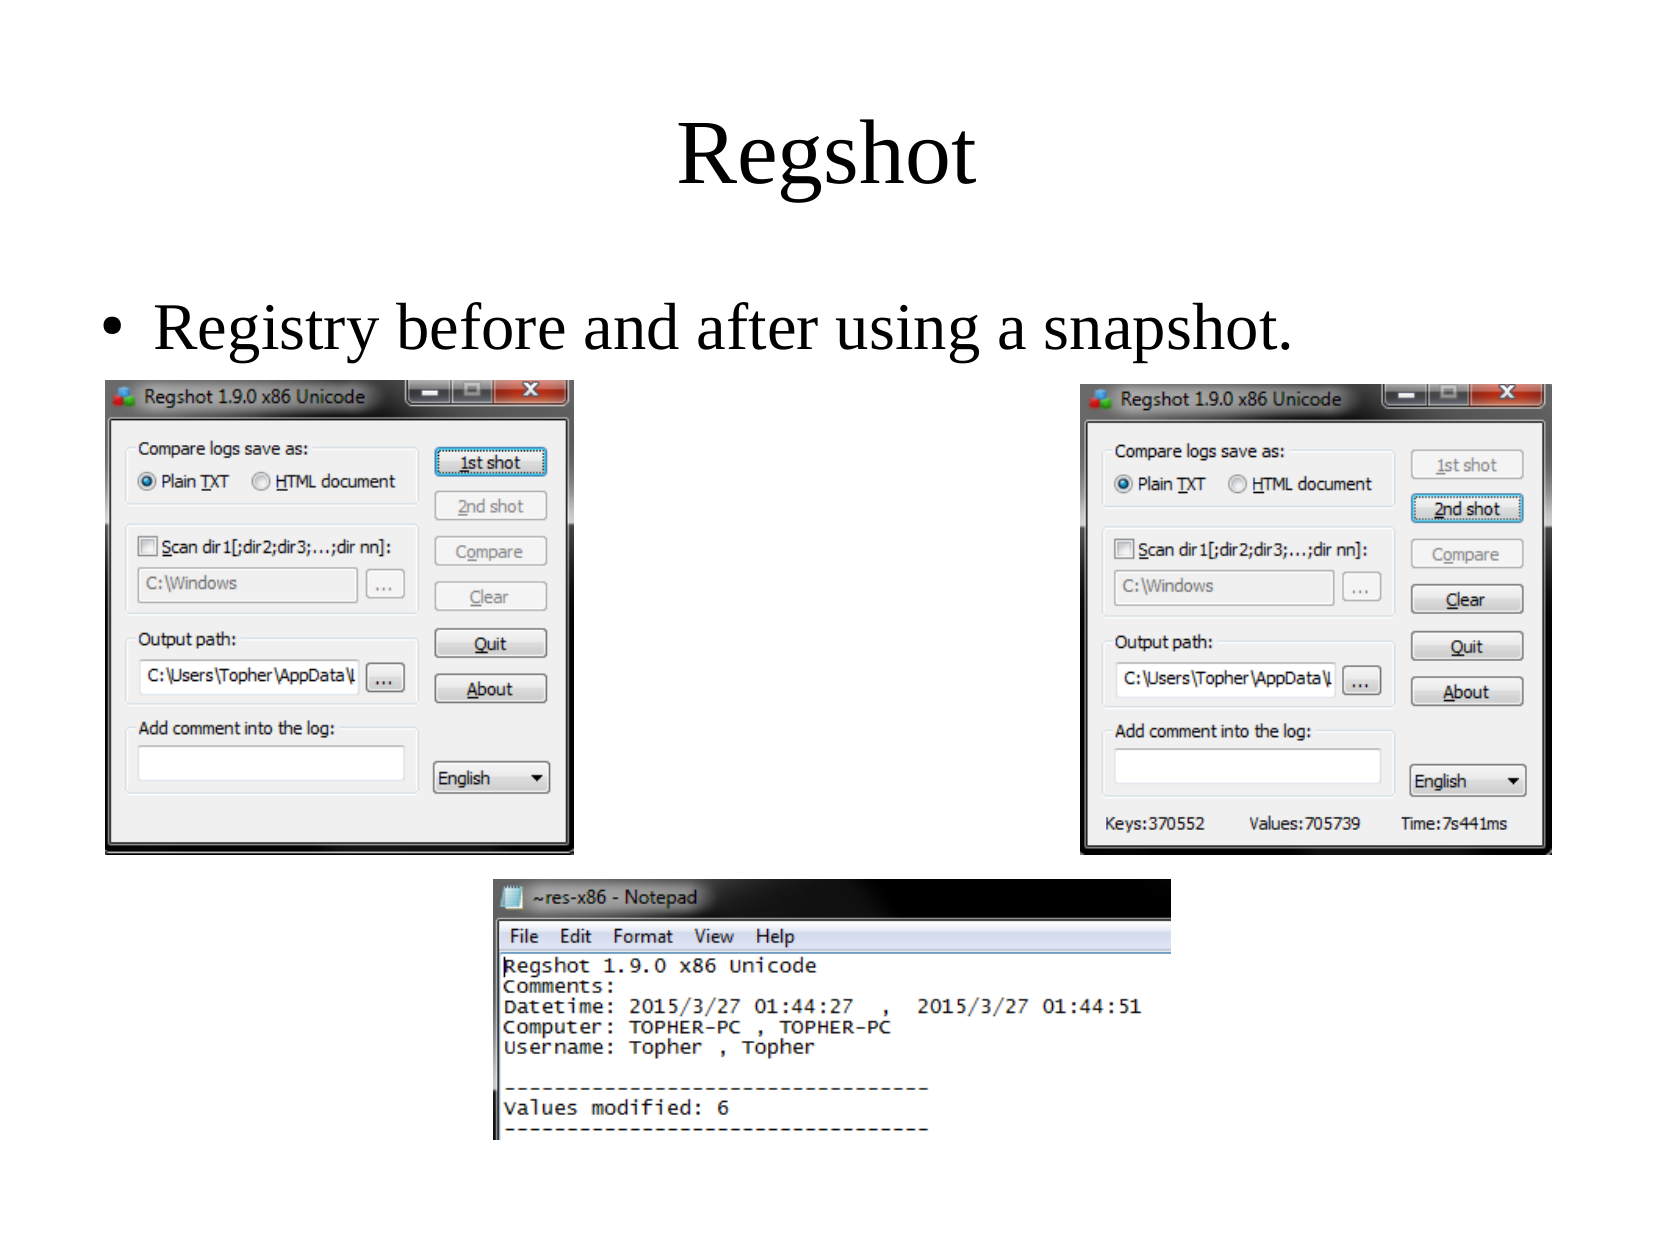

# Regshot
Registry before and after using a snapshot.